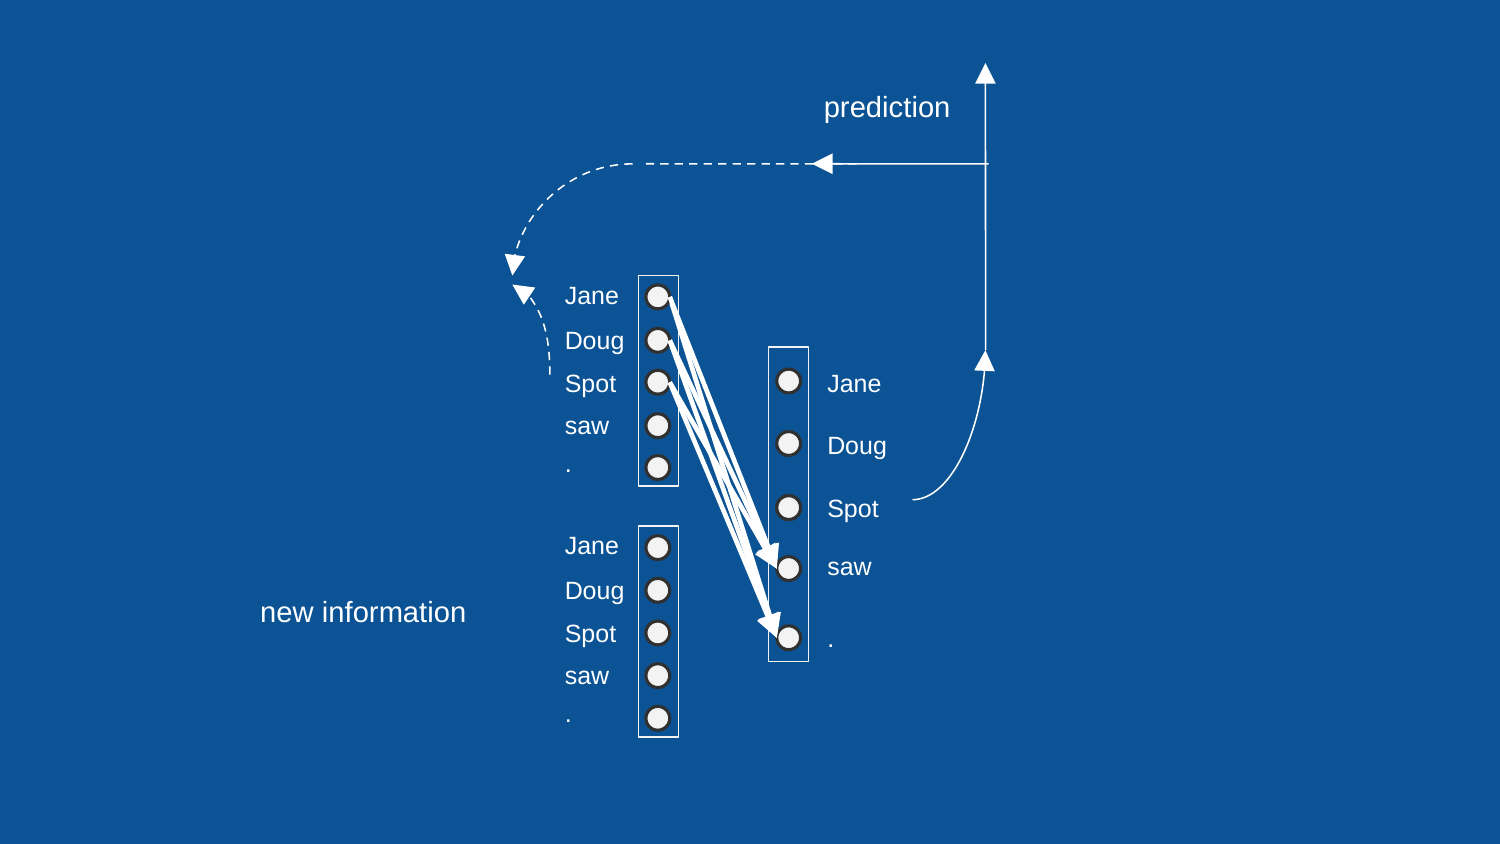

prediction
Jane
Doug
Spot
Jane
saw
Doug
.
Spot
Jane
saw
Doug
new information
Spot
.
saw
.